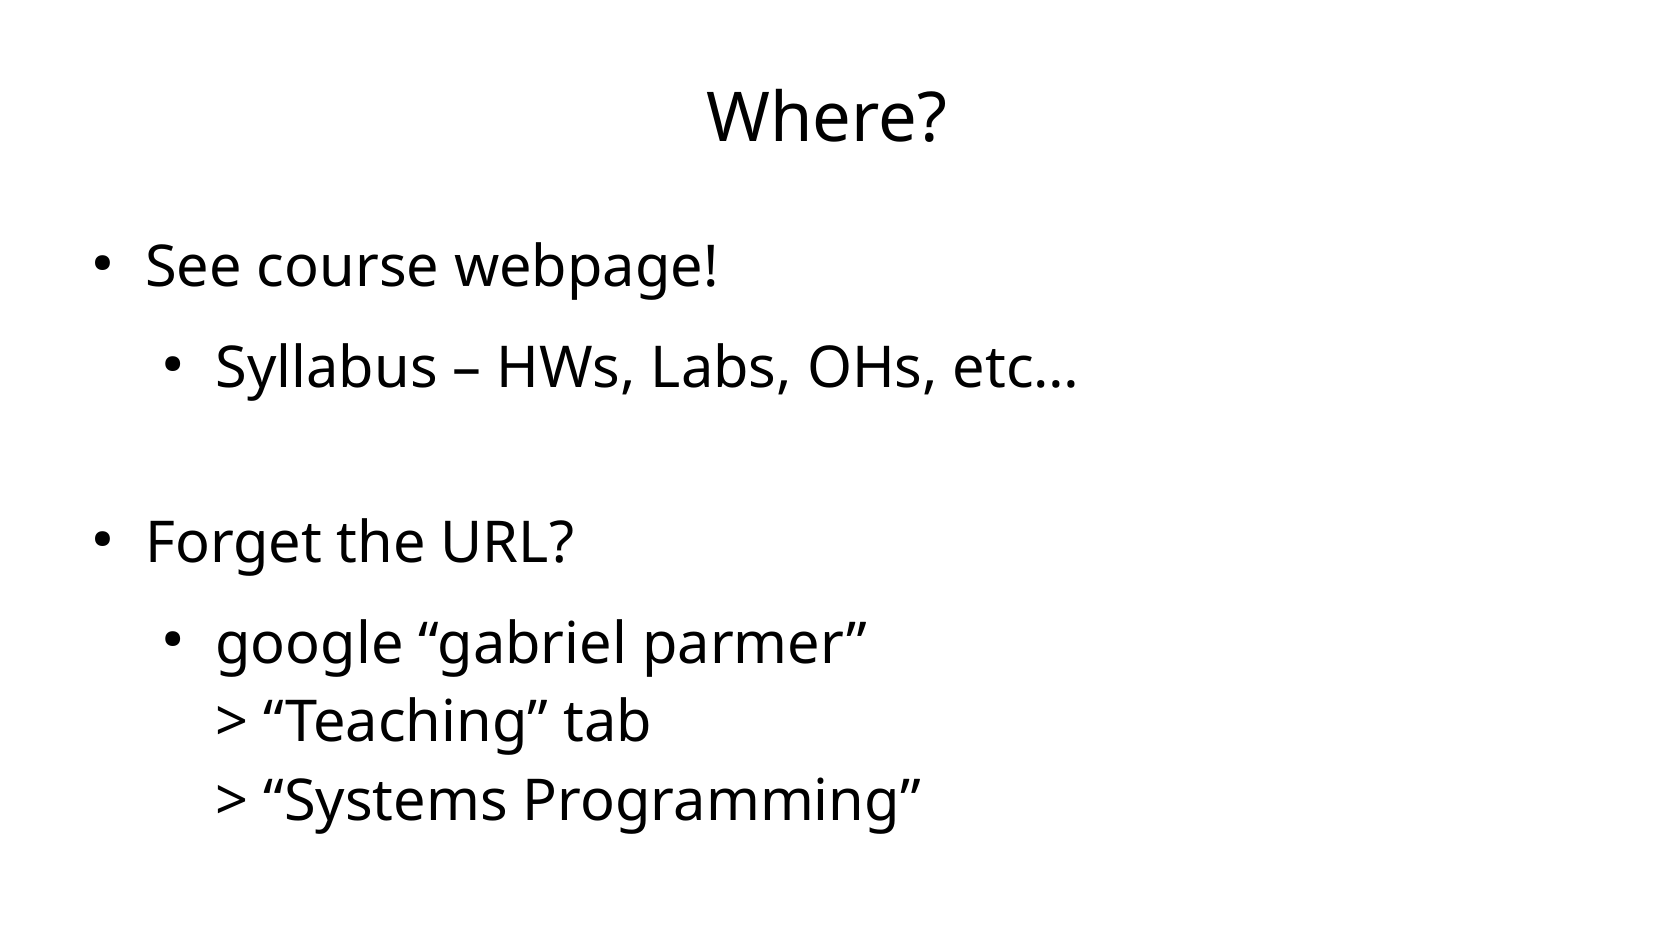

# Where?
See course webpage!
Syllabus – HWs, Labs, OHs, etc…
Forget the URL?
google “gabriel parmer”
> “Teaching” tab
> “Systems Programming”